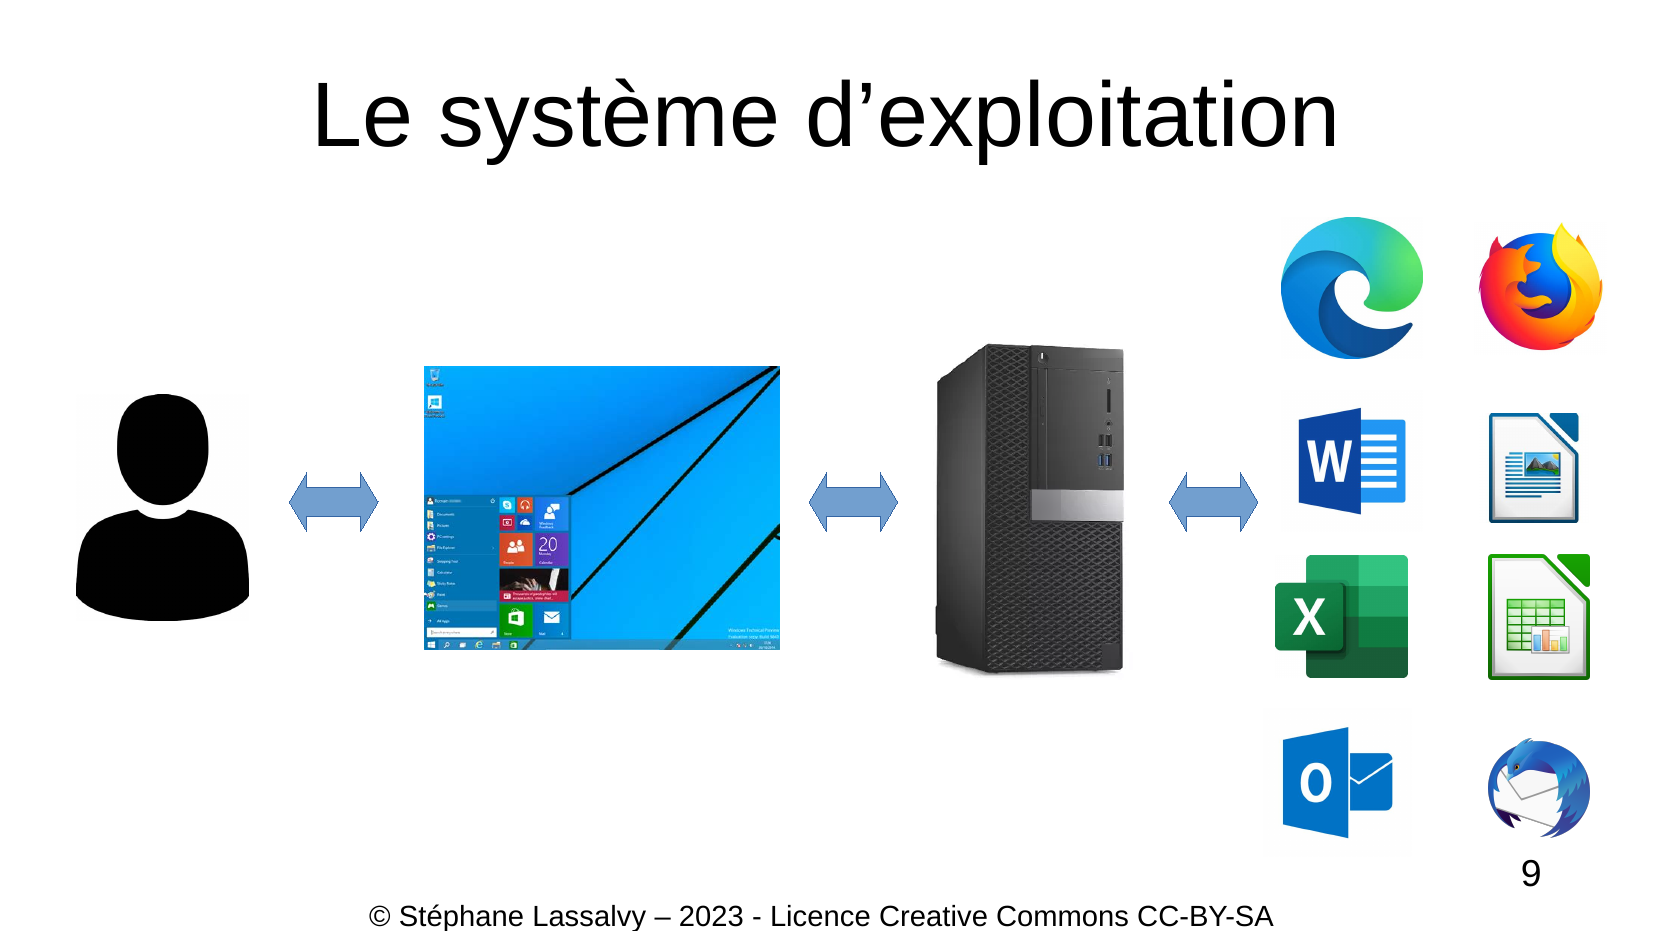

# Le système d’exploitation
© Stéphane Lassalvy – 2023 - Licence Creative Commons CC-BY-SA